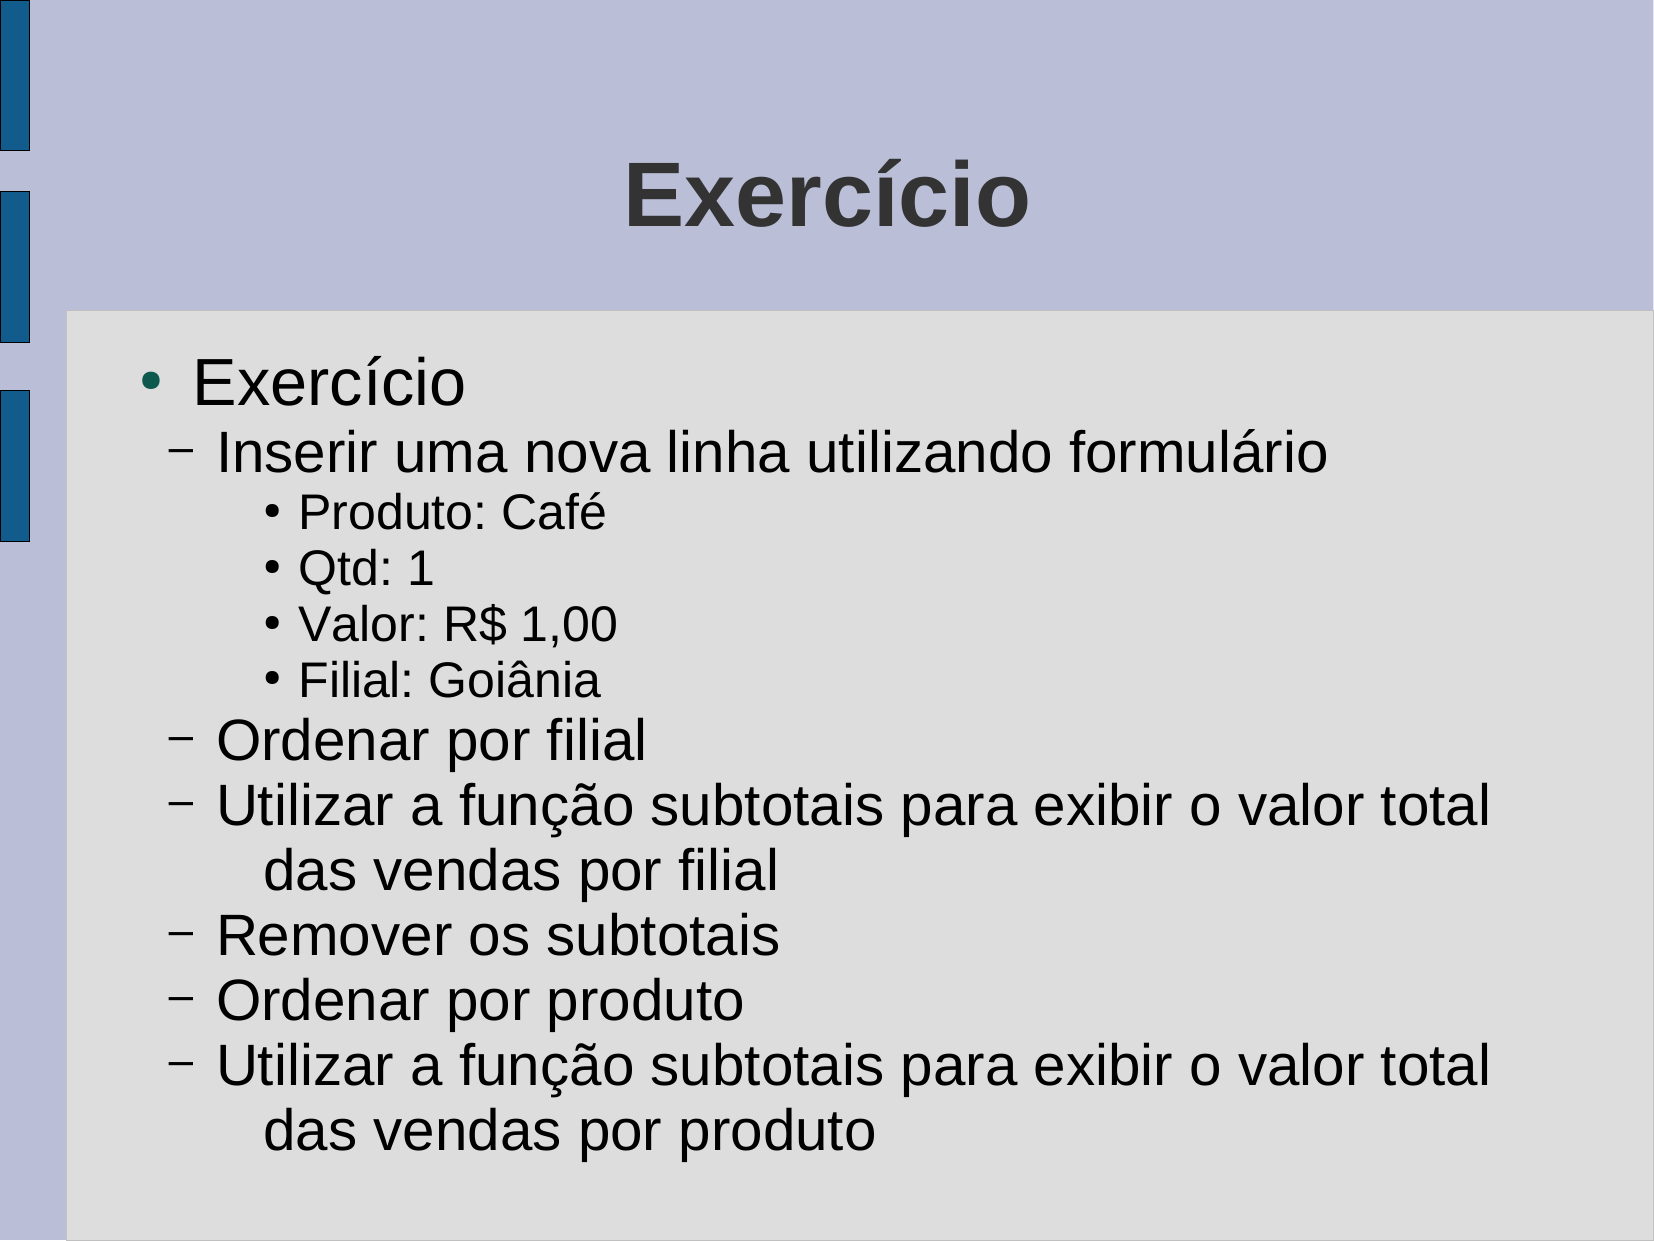

# Exercício
Exercício
Inserir uma nova linha utilizando formulário
Produto: Café
Qtd: 1
Valor: R$ 1,00
Filial: Goiânia
Ordenar por filial
Utilizar a função subtotais para exibir o valor total das vendas por filial
Remover os subtotais
Ordenar por produto
Utilizar a função subtotais para exibir o valor total das vendas por produto